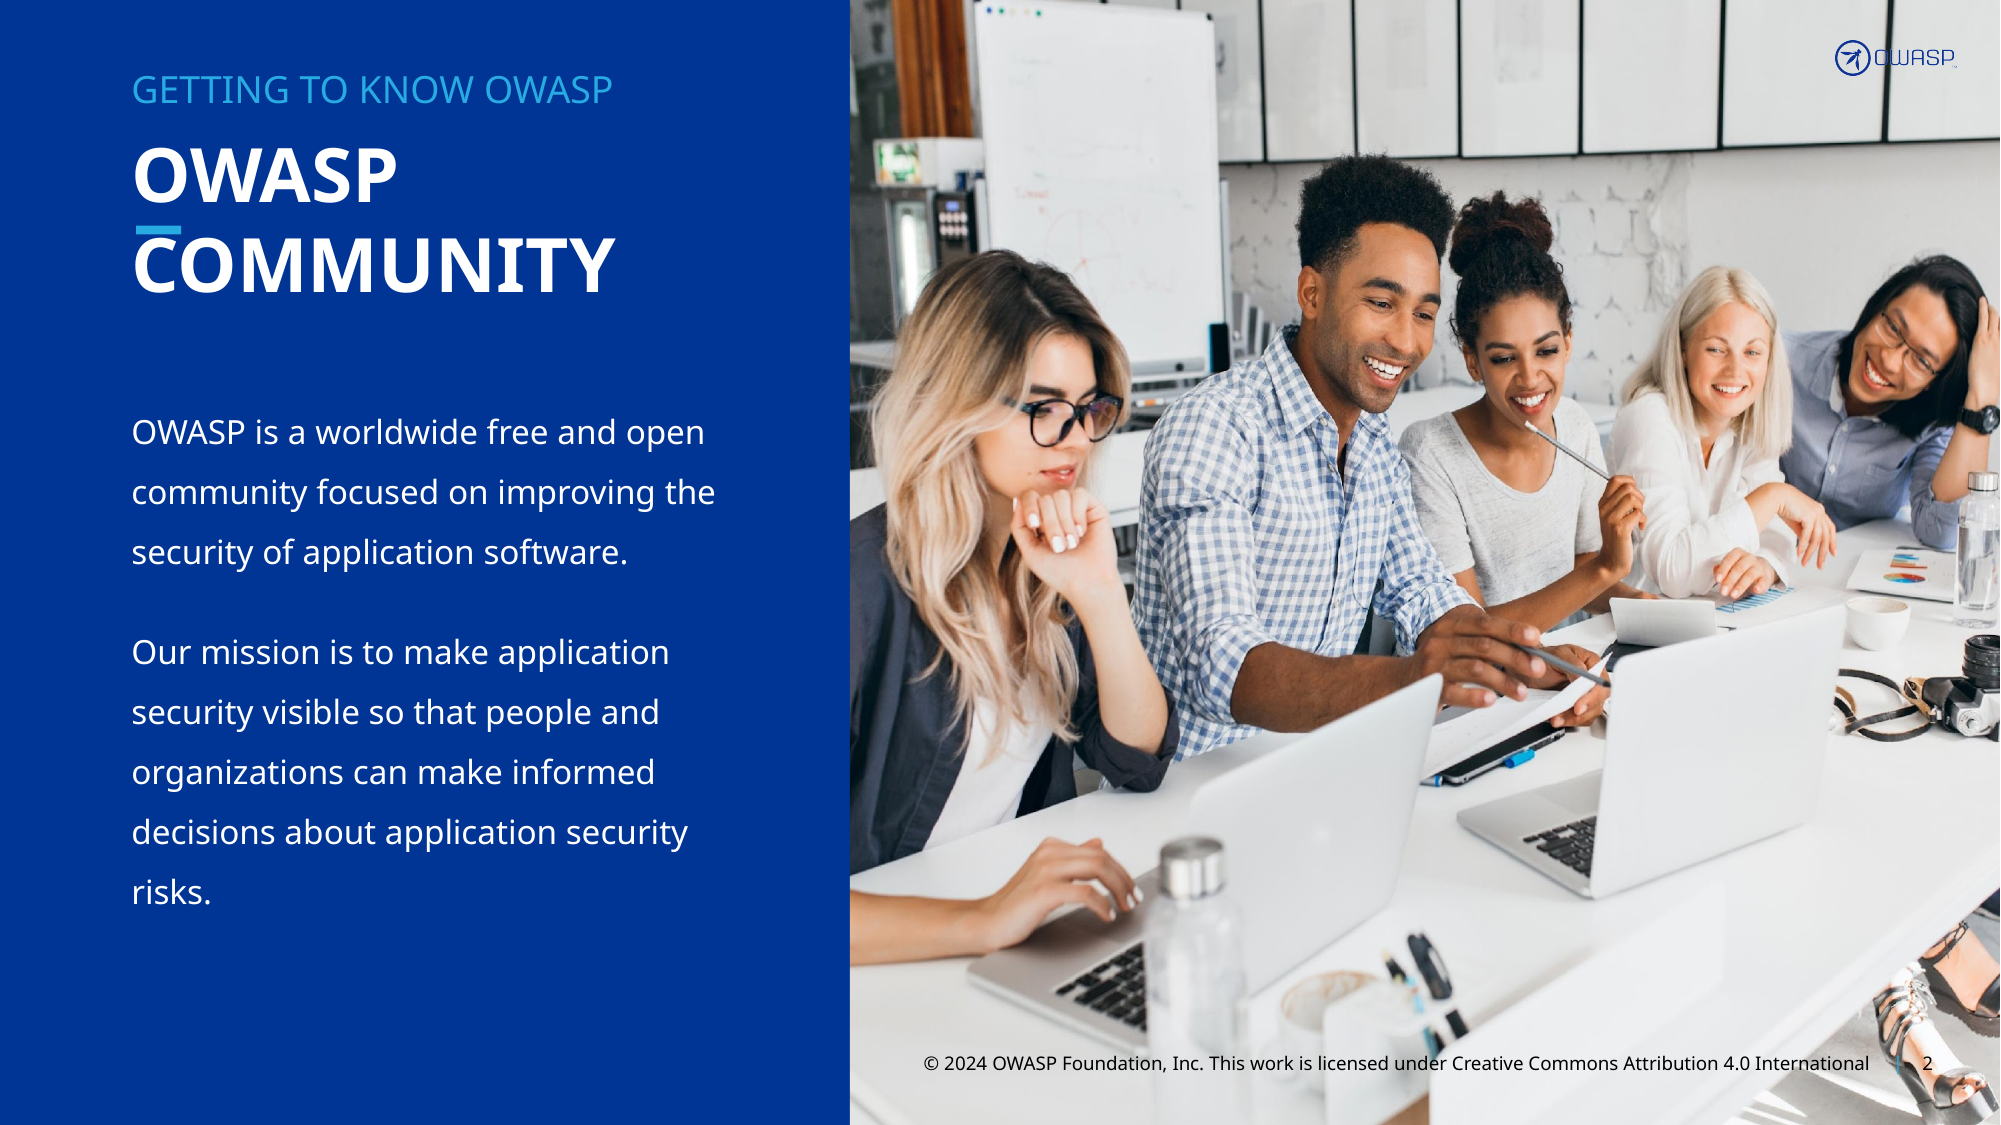

GETTING TO KNOW OWASP
OWASP COMMUNITY
OWASP is a worldwide free and open community focused on improving the security of application software.
Our mission is to make application security visible so that people and organizations can make informed decisions about application security risks.
© 2024 OWASP Foundation, Inc. This work is licensed under Creative Commons Attribution 4.0 International
|